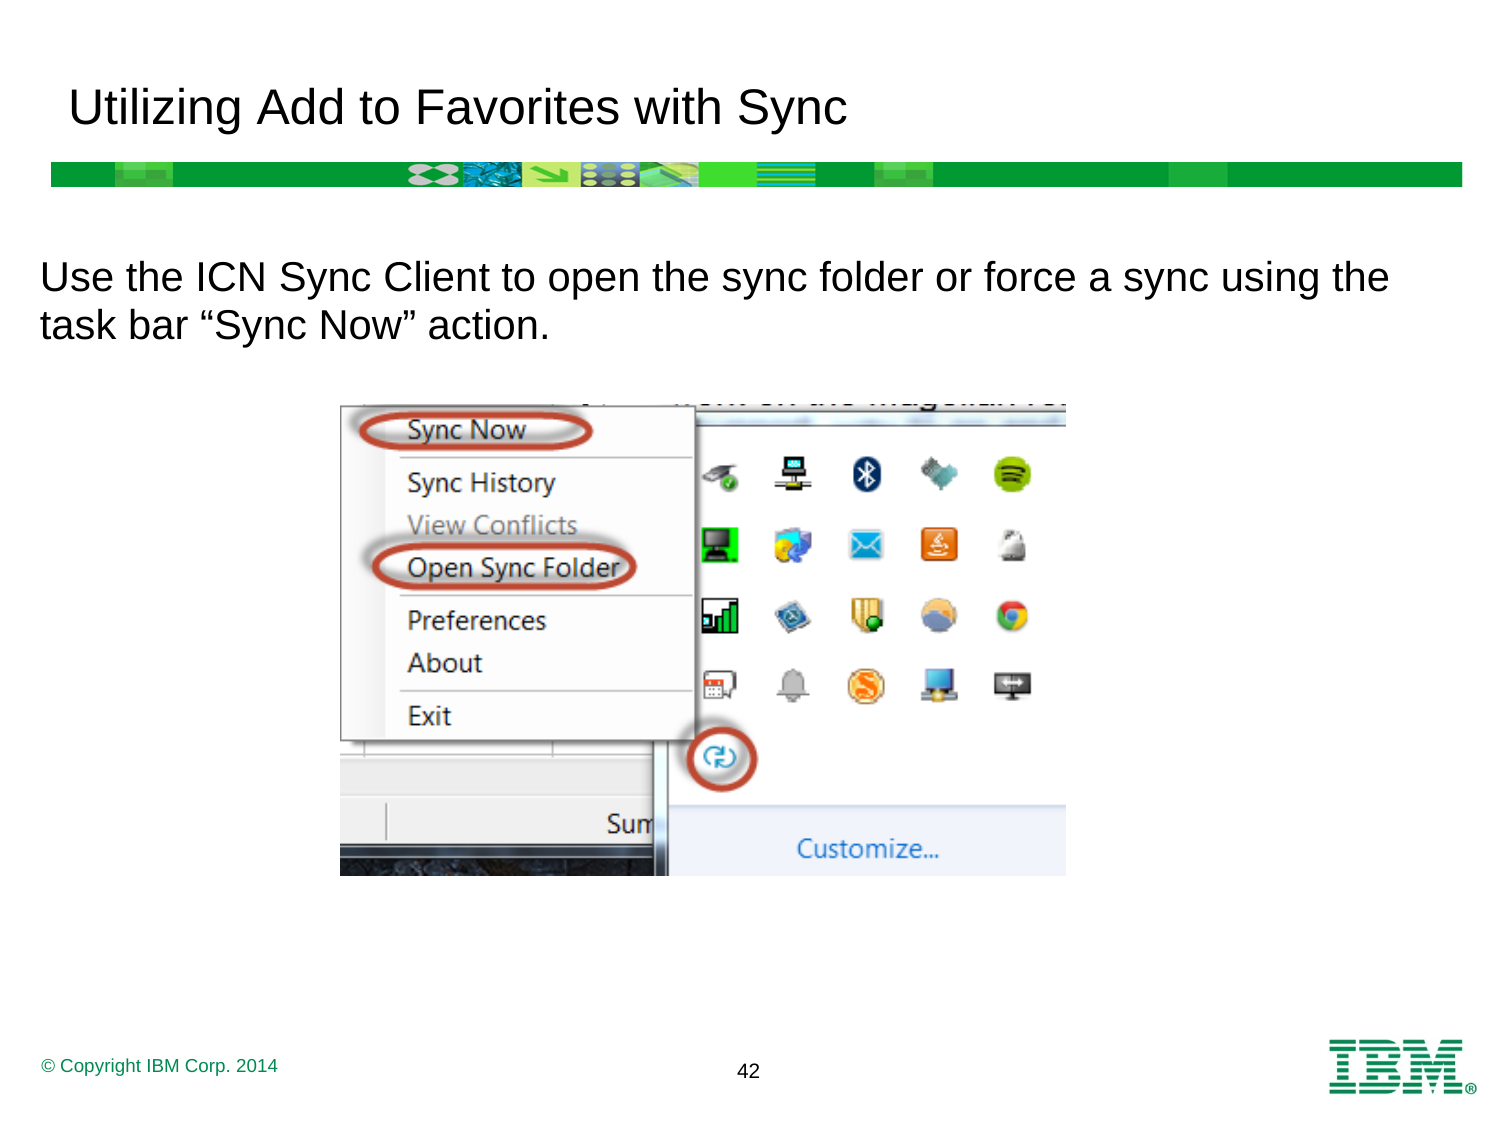

# Utilizing Add to Favorites with Sync
Use the ICN Sync Client to open the sync folder or force a sync using the task bar “Sync Now” action.
42